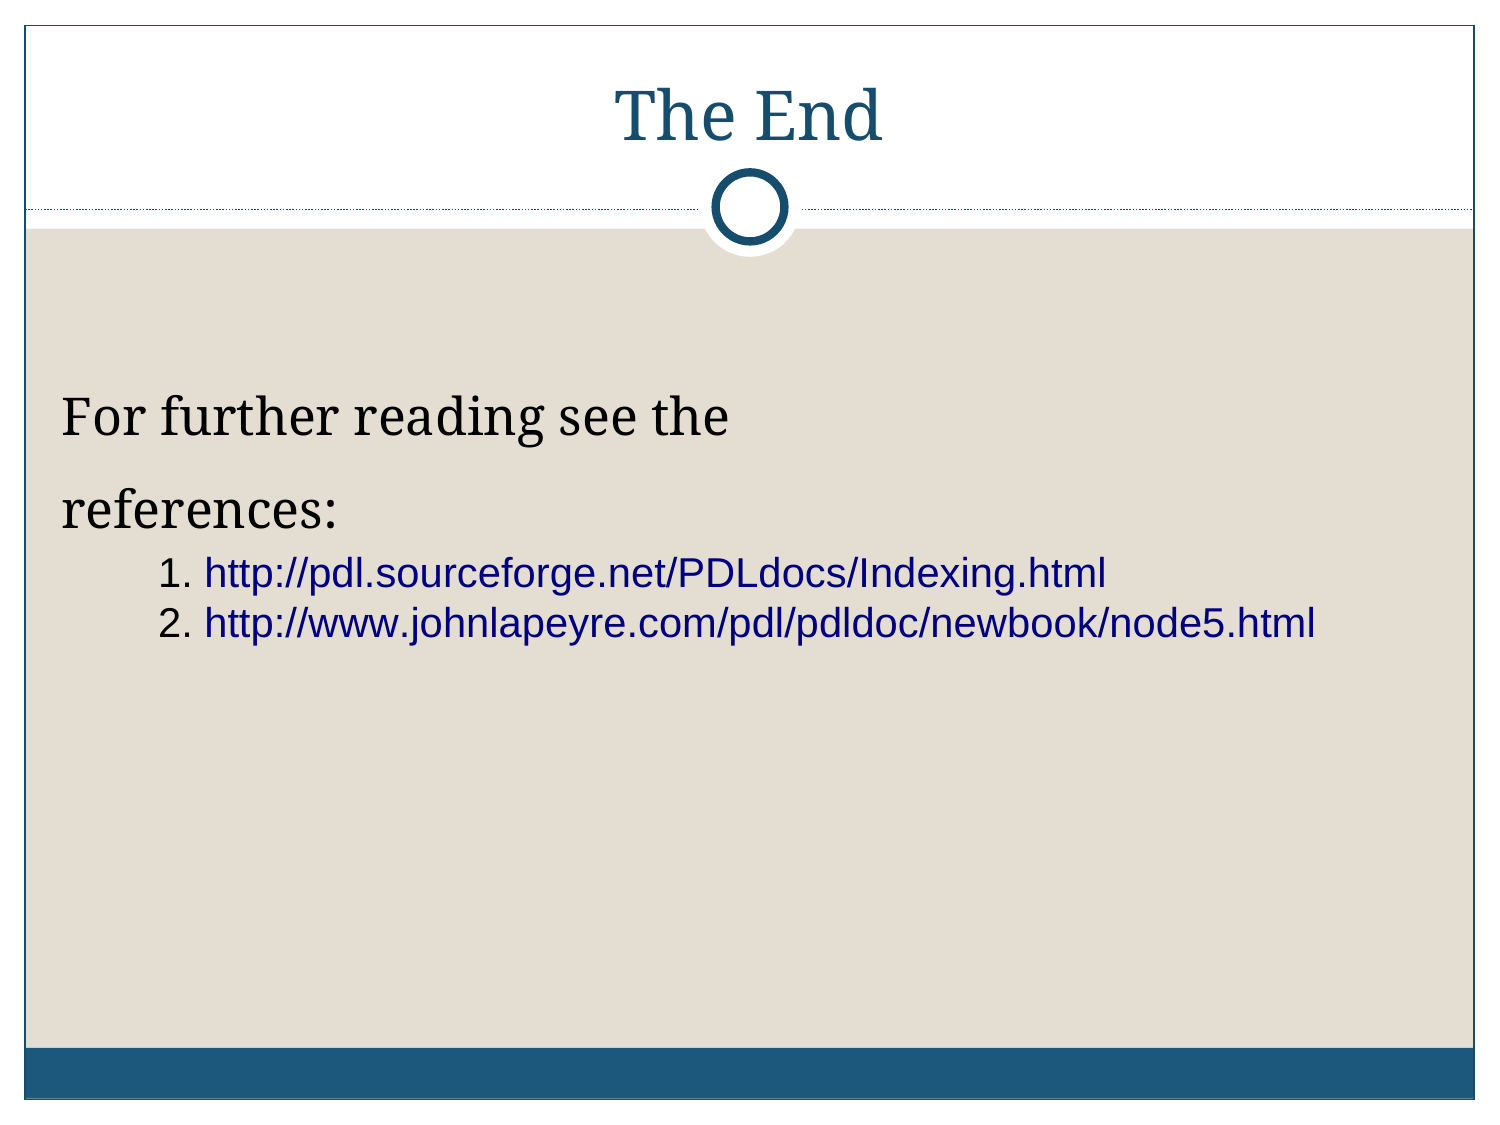

# The End
For further reading see the references:
1. http://pdl.sourceforge.net/PDLdocs/Indexing.html
2. http://www.johnlapeyre.com/pdl/pdldoc/newbook/node5.html